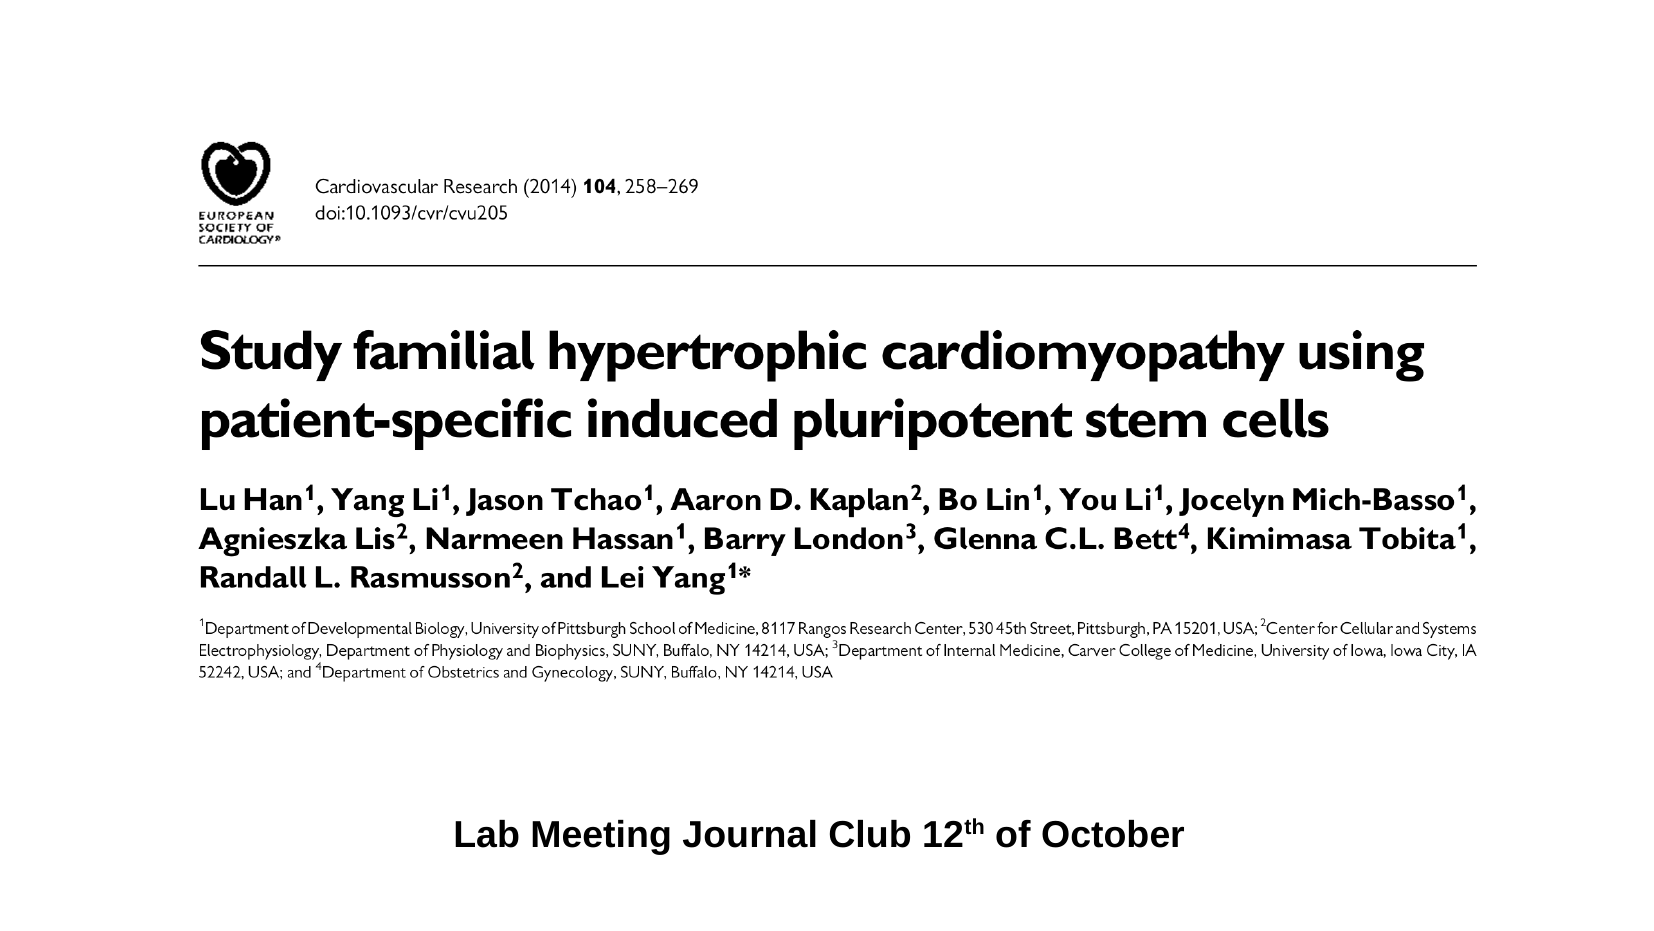

Lab Meeting Journal Club 12th of October